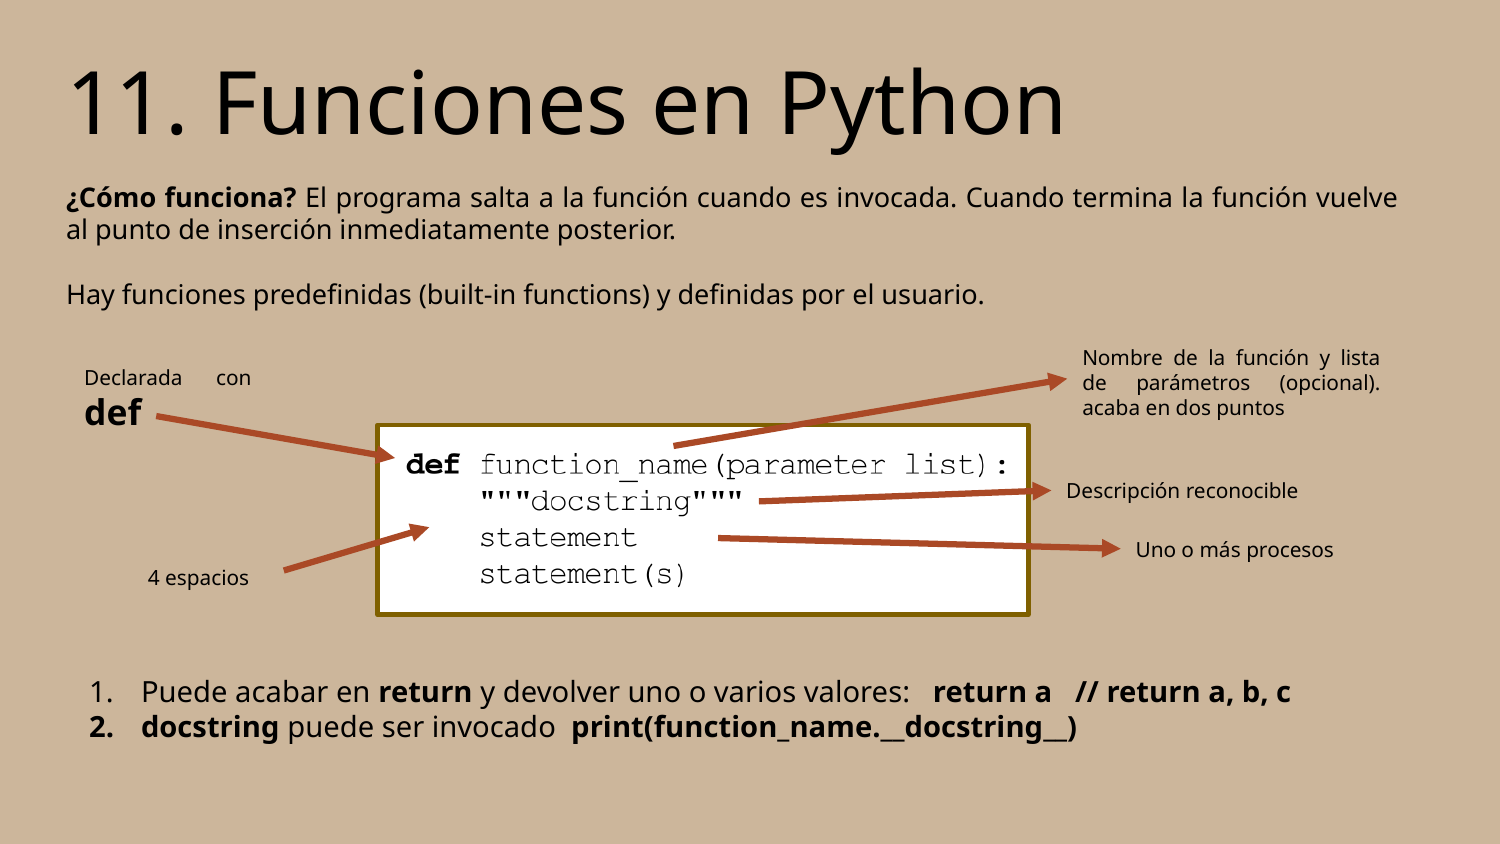

# 11. Funciones en Python
¿Cómo funciona? El programa salta a la función cuando es invocada. Cuando termina la función vuelve al punto de inserción inmediatamente posterior.
Hay funciones predefinidas (built-in functions) y definidas por el usuario.
Nombre de la función y lista de parámetros (opcional). acaba en dos puntos
Declarada con def
Descripción reconocible
Uno o más procesos
4 espacios
Puede acabar en return y devolver uno o varios valores: return a // return a, b, c
docstring puede ser invocado print(function_name.__docstring__)